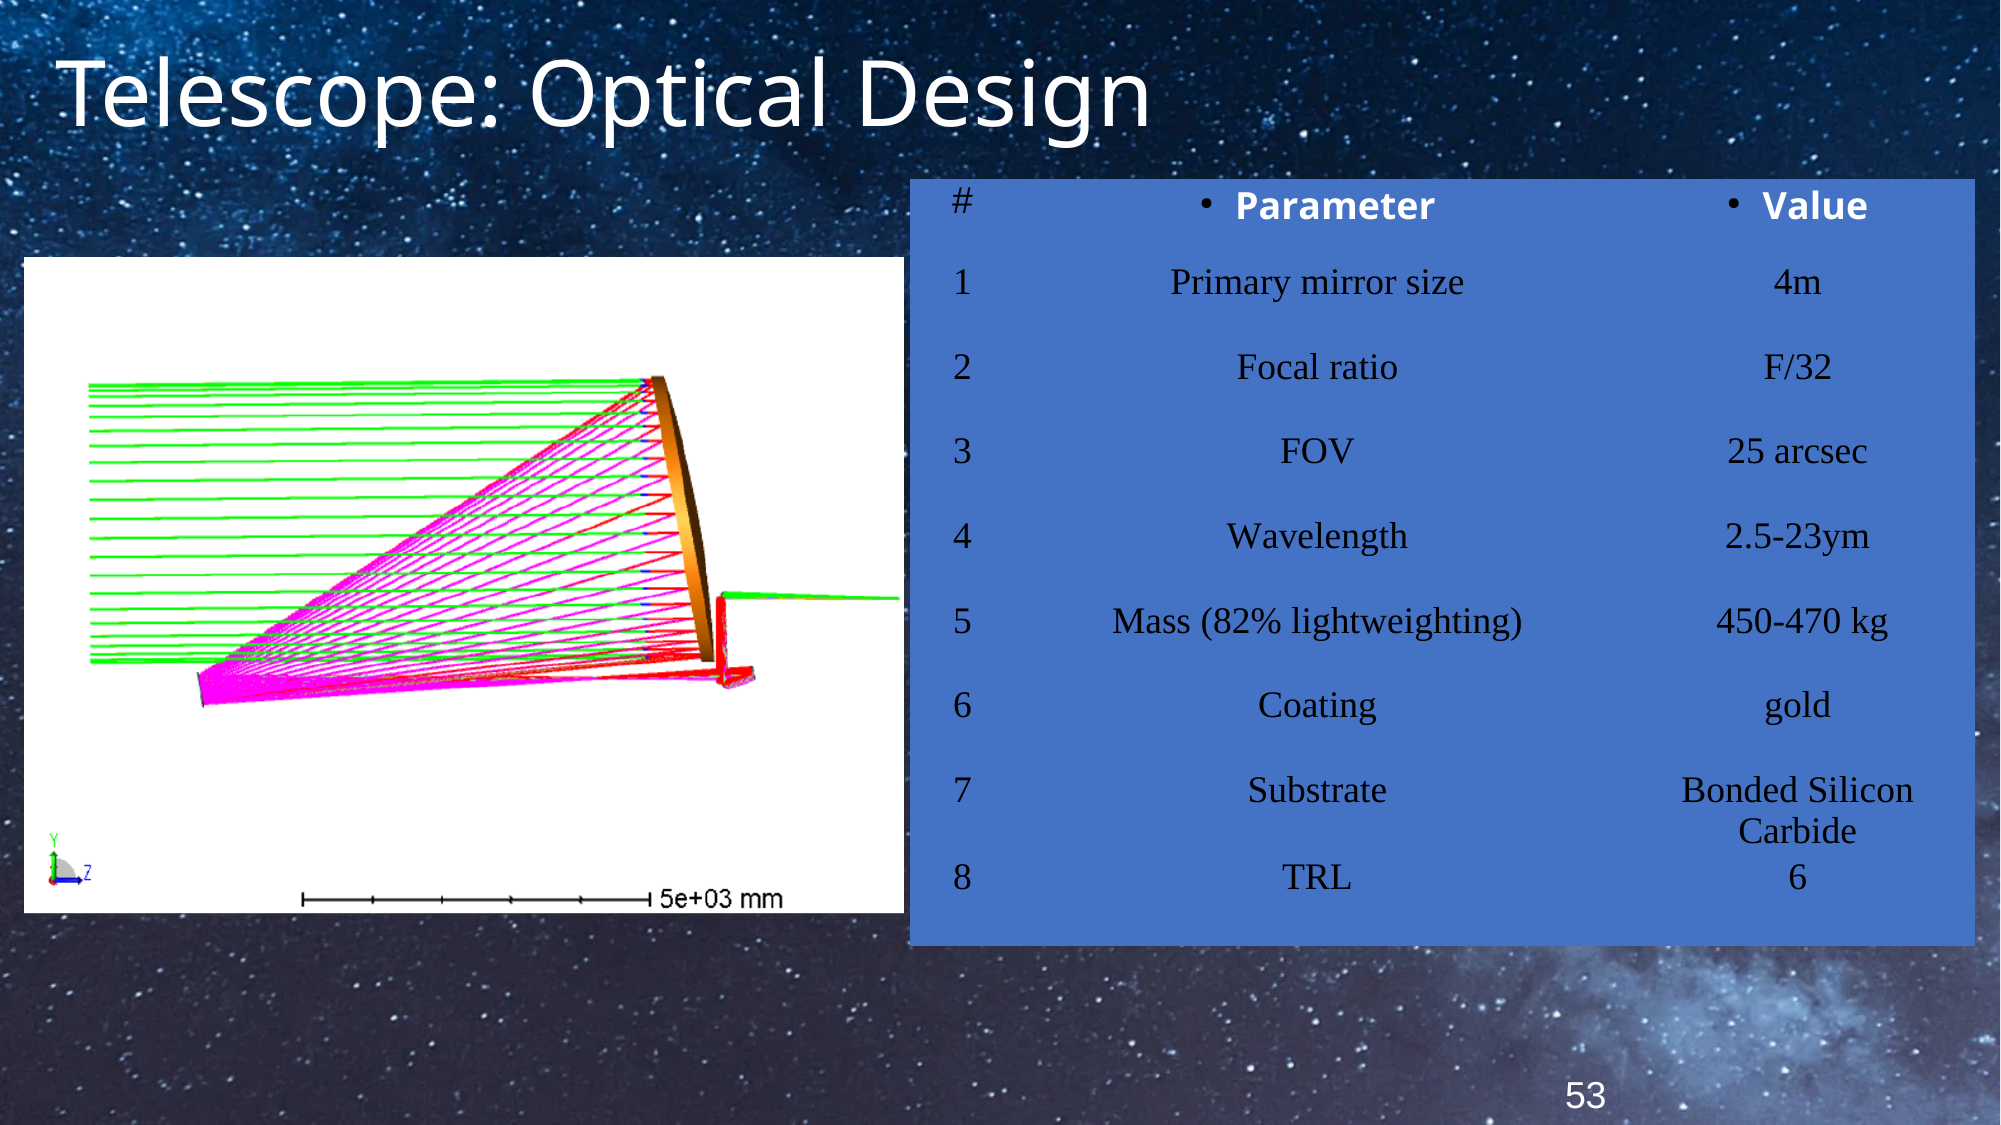

# Telescope: Optical Design
| # | Parameter | Value |
| --- | --- | --- |
| 1 | Primary mirror size | 4m |
| 2 | Focal ratio | F/32 |
| 3 | FOV | 25 arcsec |
| 4 | Wavelength | 2.5-23ym |
| 5 | Mass (82% lightweighting) | 450-470 kg |
| 6 | Coating | gold |
| 7 | Substrate | Bonded Silicon Carbide |
| 8 | TRL | 6 |
49